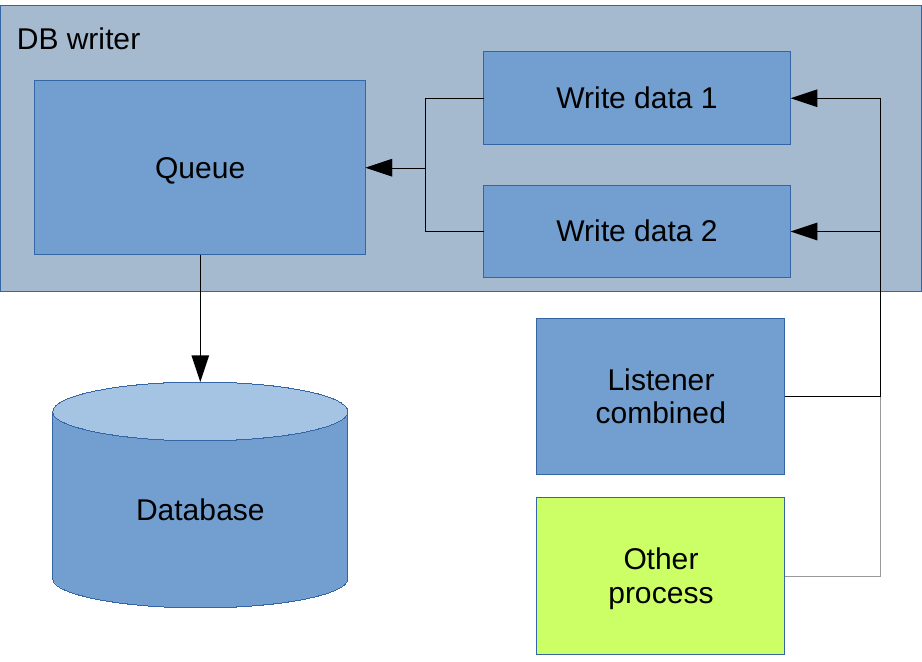

DB writer
Write data 1
Queue
Write data 2
Listener
combined
Database
Other
process